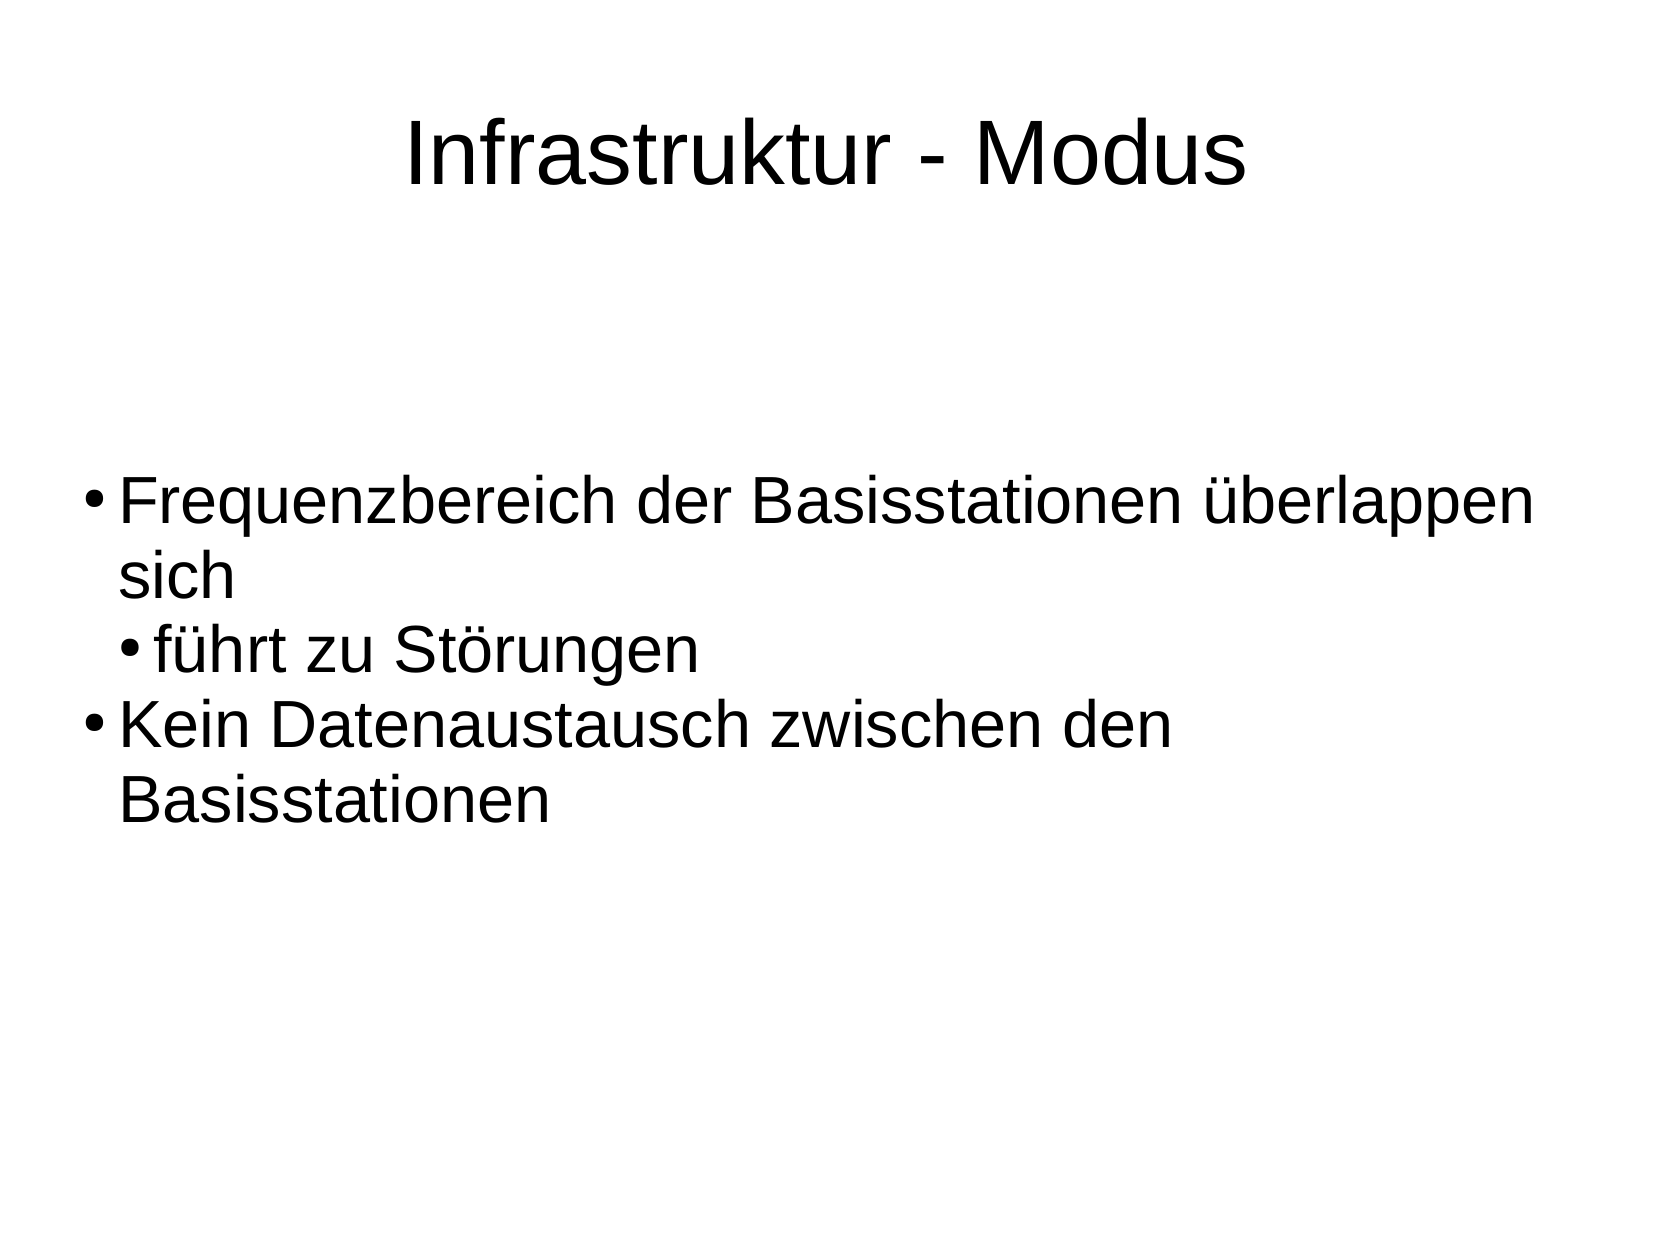

# Infrastruktur - Modus
Frequenzbereich der Basisstationen überlappen sich
führt zu Störungen
Kein Datenaustausch zwischen den Basisstationen